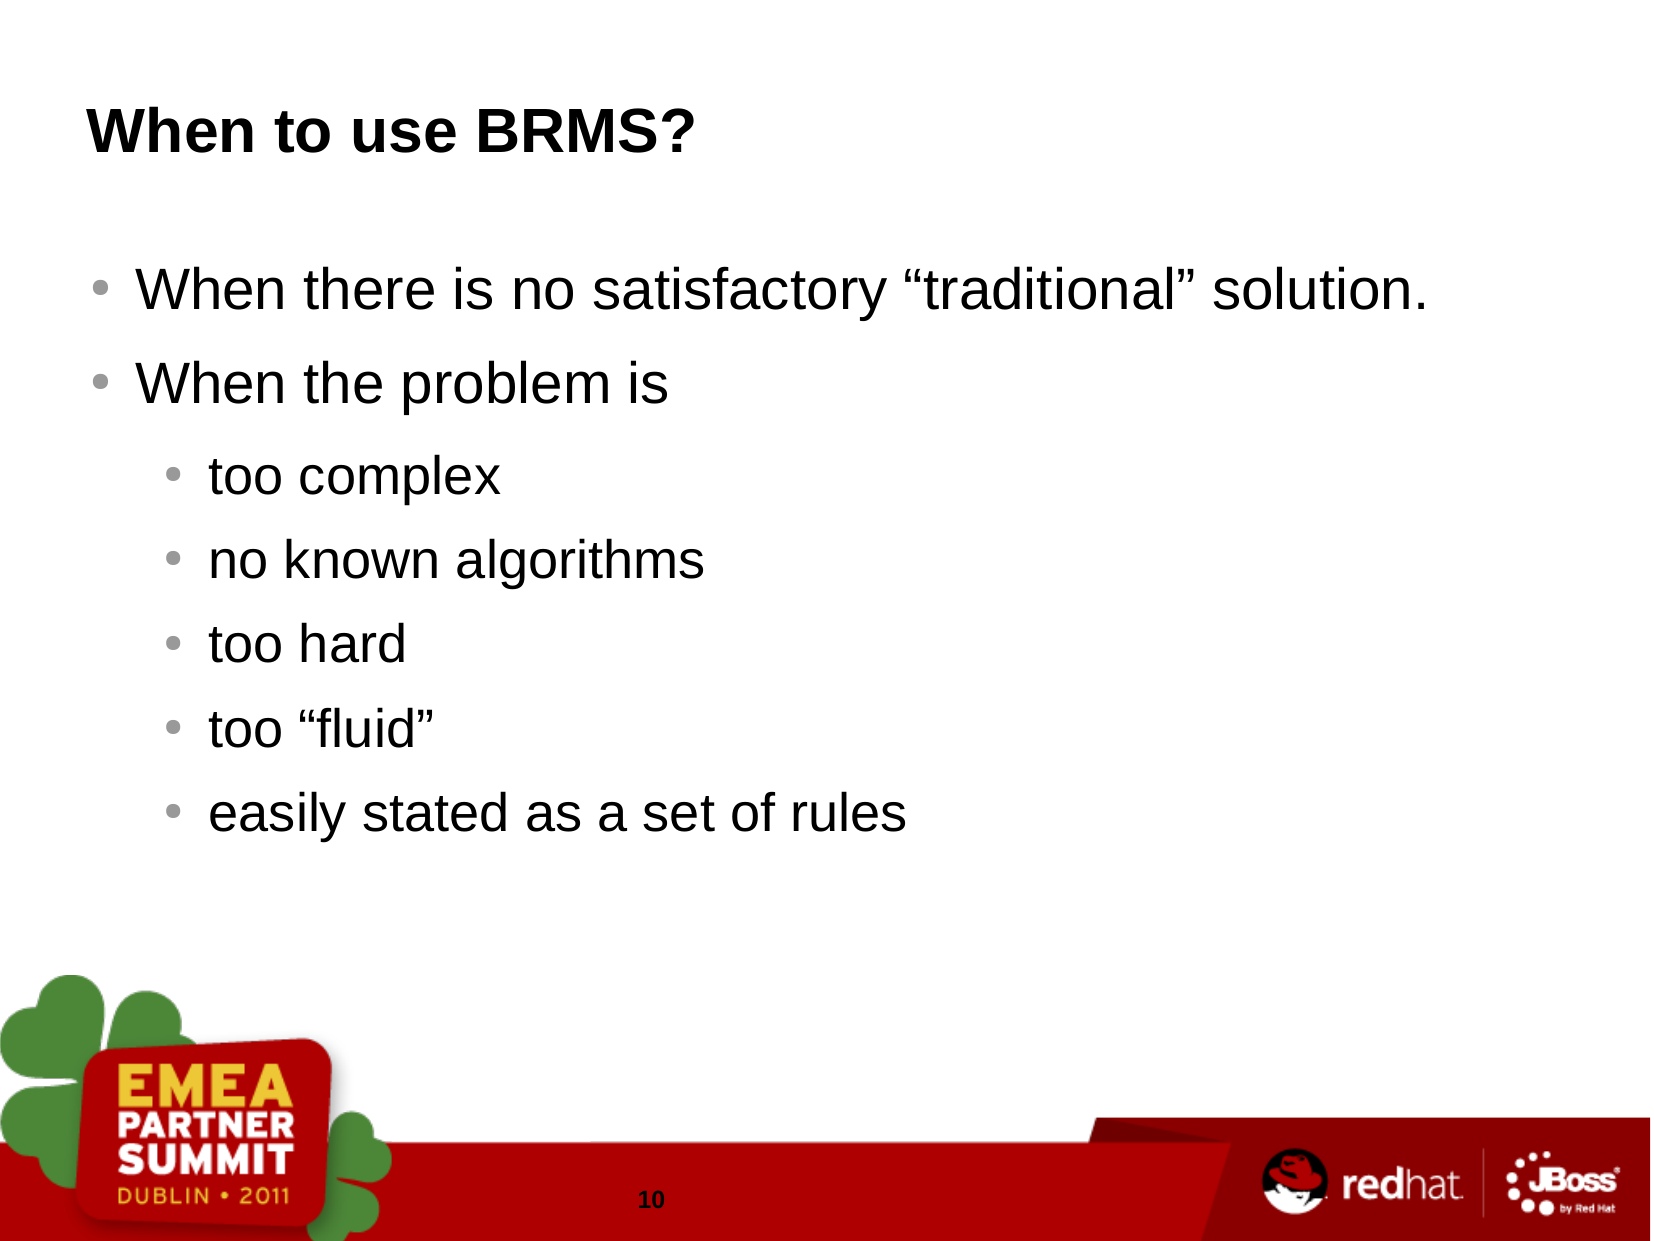

# When to use BRMS?
When there is no satisfactory “traditional” solution.
When the problem is
too complex
no known algorithms
too hard
too “fluid”
easily stated as a set of rules